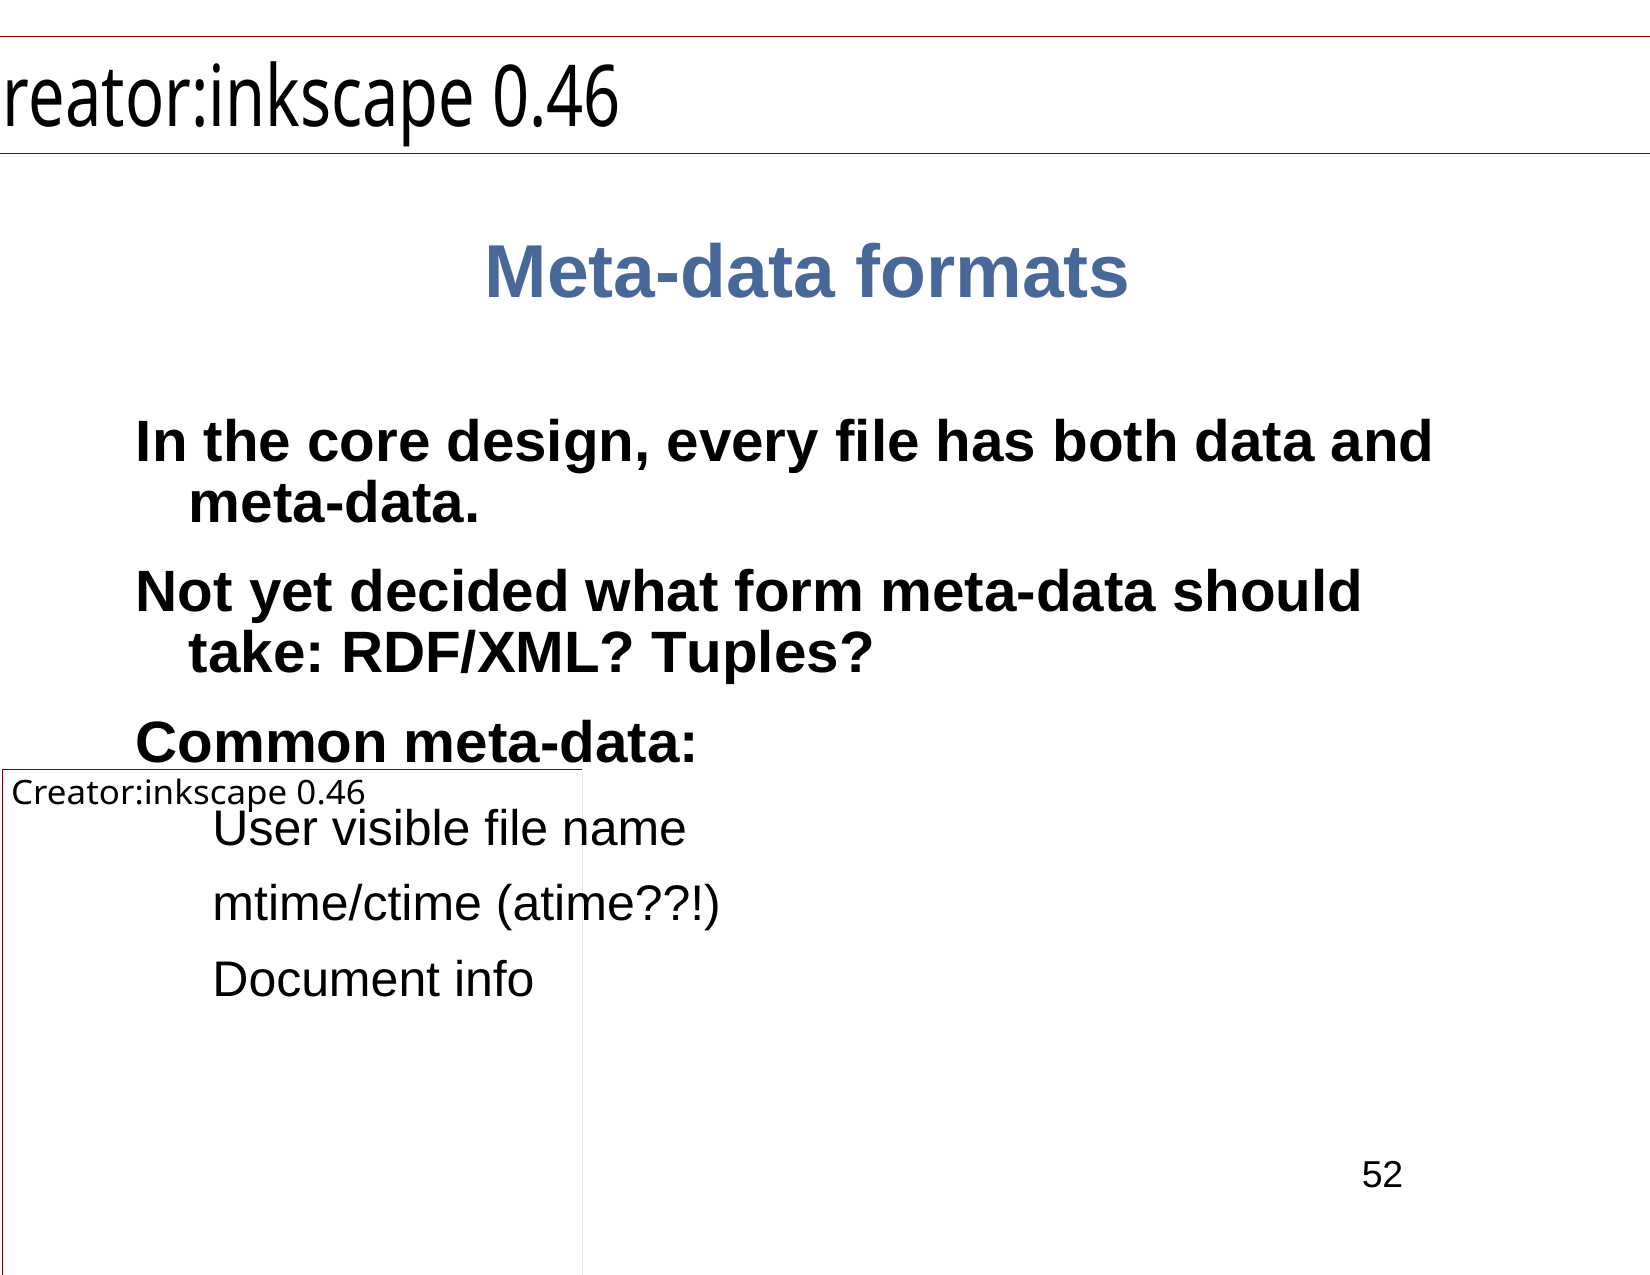

# Meta-data formats
In the core design, every file has both data and meta-data.
Not yet decided what form meta-data should take: RDF/XML? Tuples?
Common meta-data:
User visible file name
mtime/ctime (atime??!)
Document info